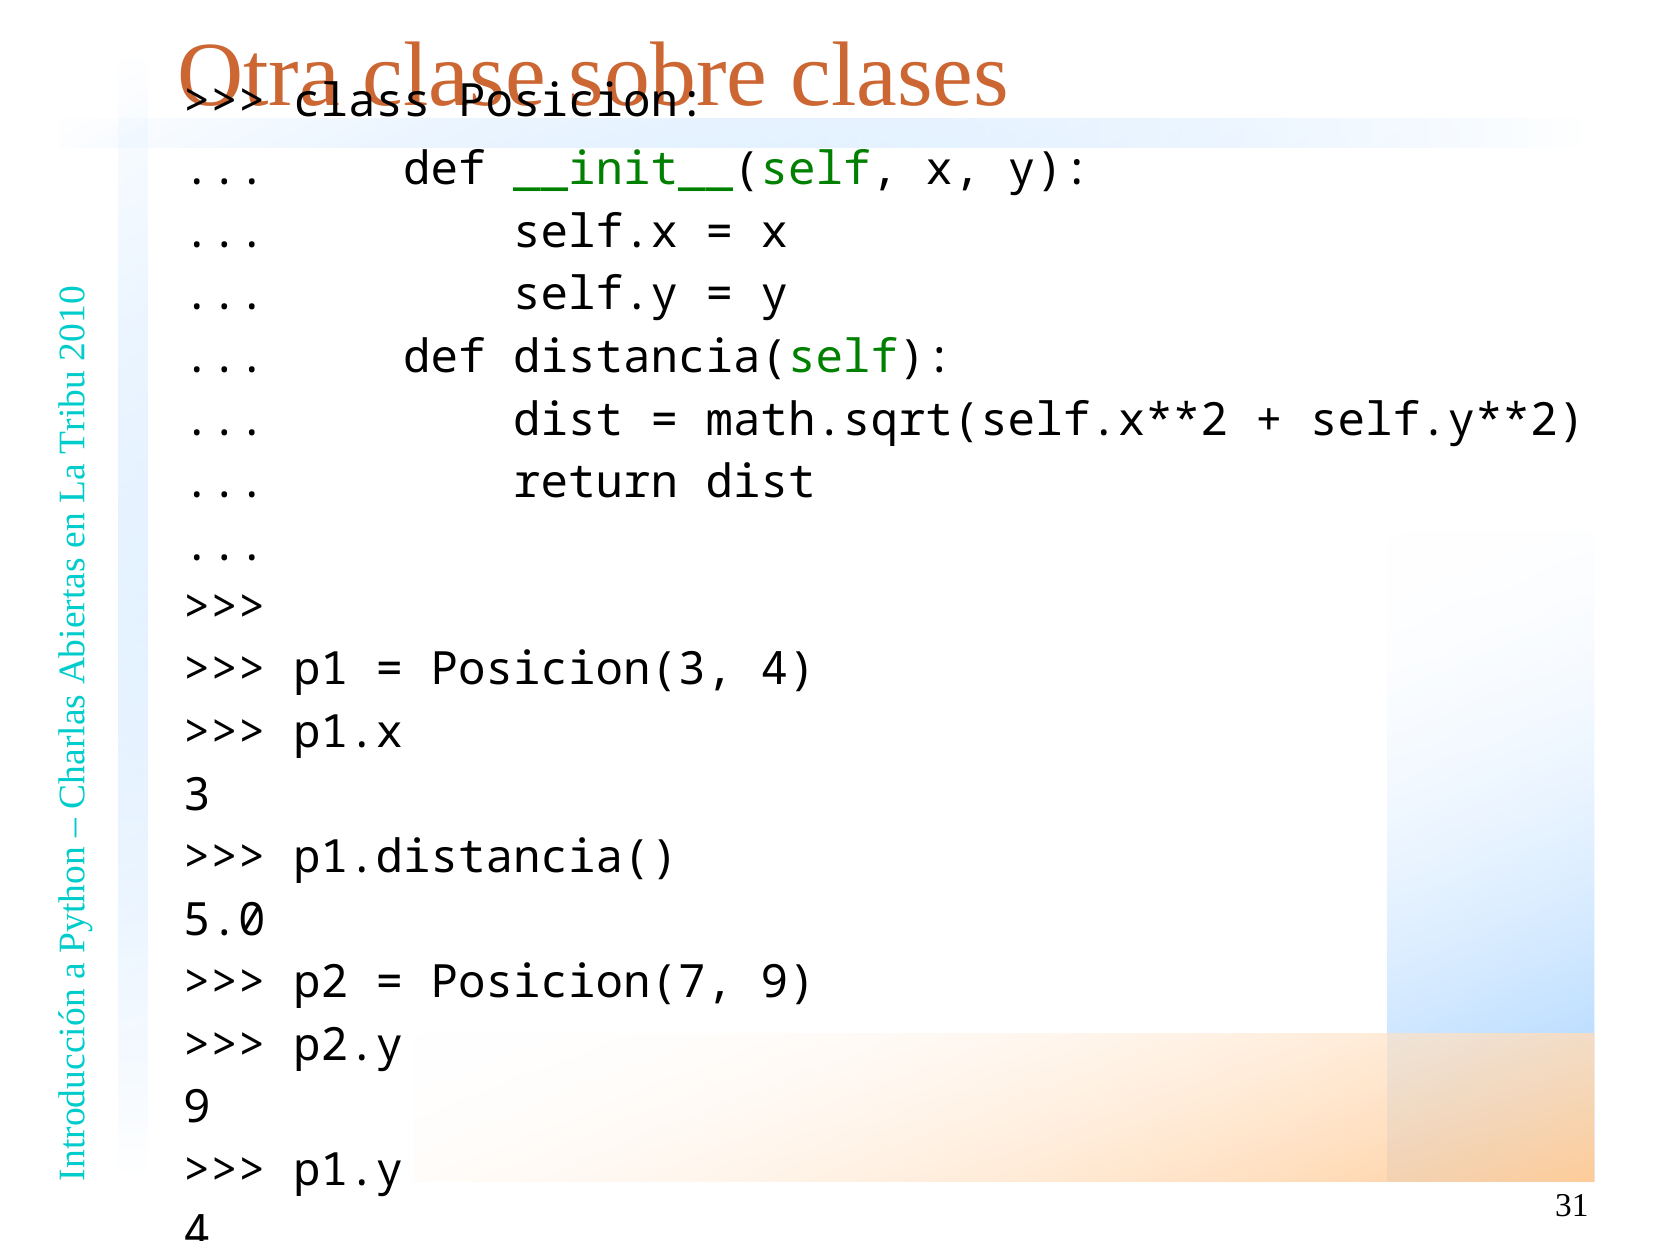

# Otra clase sobre clases
>>> class Posicion:
... def __init__(self, x, y):
... self.x = x
... self.y = y
... def distancia(self):
... dist = math.sqrt(self.x**2 + self.y**2)
... return dist
...
>>>
>>> p1 = Posicion(3, 4)
>>> p1.x
3
>>> p1.distancia()
5.0
>>> p2 = Posicion(7, 9)
>>> p2.y
9
>>> p1.y
4